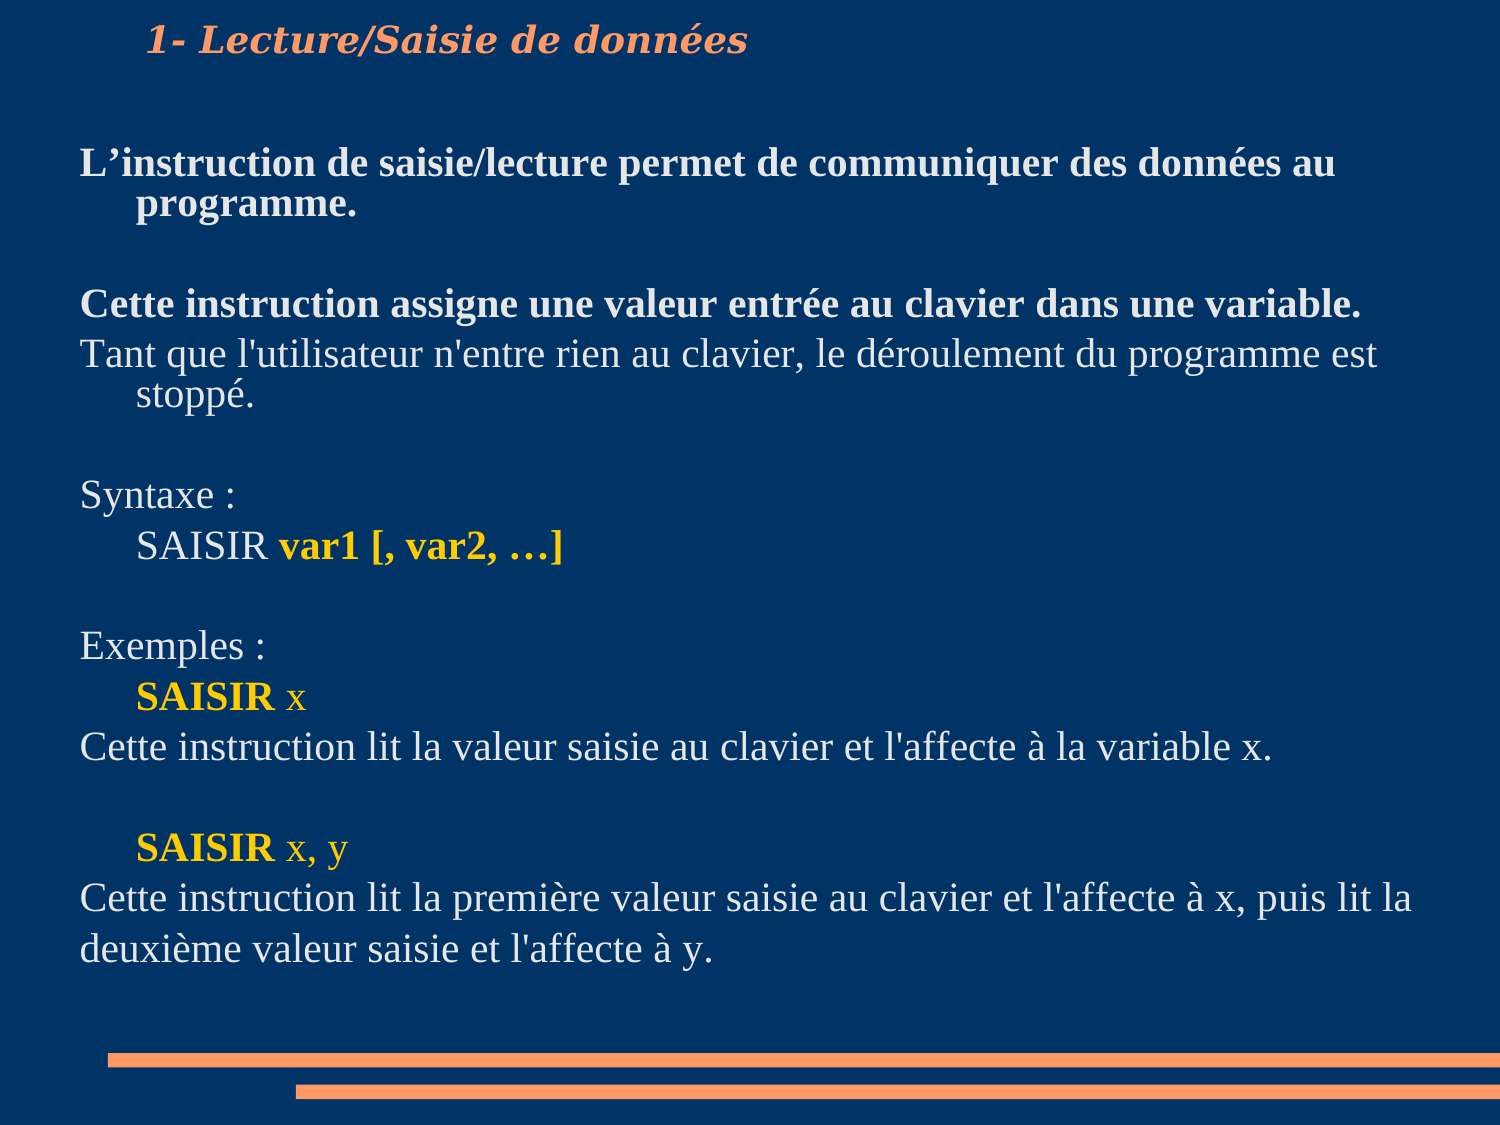

# 1- Lecture/Saisie de données
L’instruction de saisie/lecture permet de communiquer des données au programme.
Cette instruction assigne une valeur entrée au clavier dans une variable.
Tant que l'utilisateur n'entre rien au clavier, le déroulement du programme est stoppé.
Syntaxe :
	SAISIR var1 [, var2, …]
Exemples :
	SAISIR x
Cette instruction lit la valeur saisie au clavier et l'affecte à la variable x.
	SAISIR x, y
Cette instruction lit la première valeur saisie au clavier et l'affecte à x, puis lit la
deuxième valeur saisie et l'affecte à y.